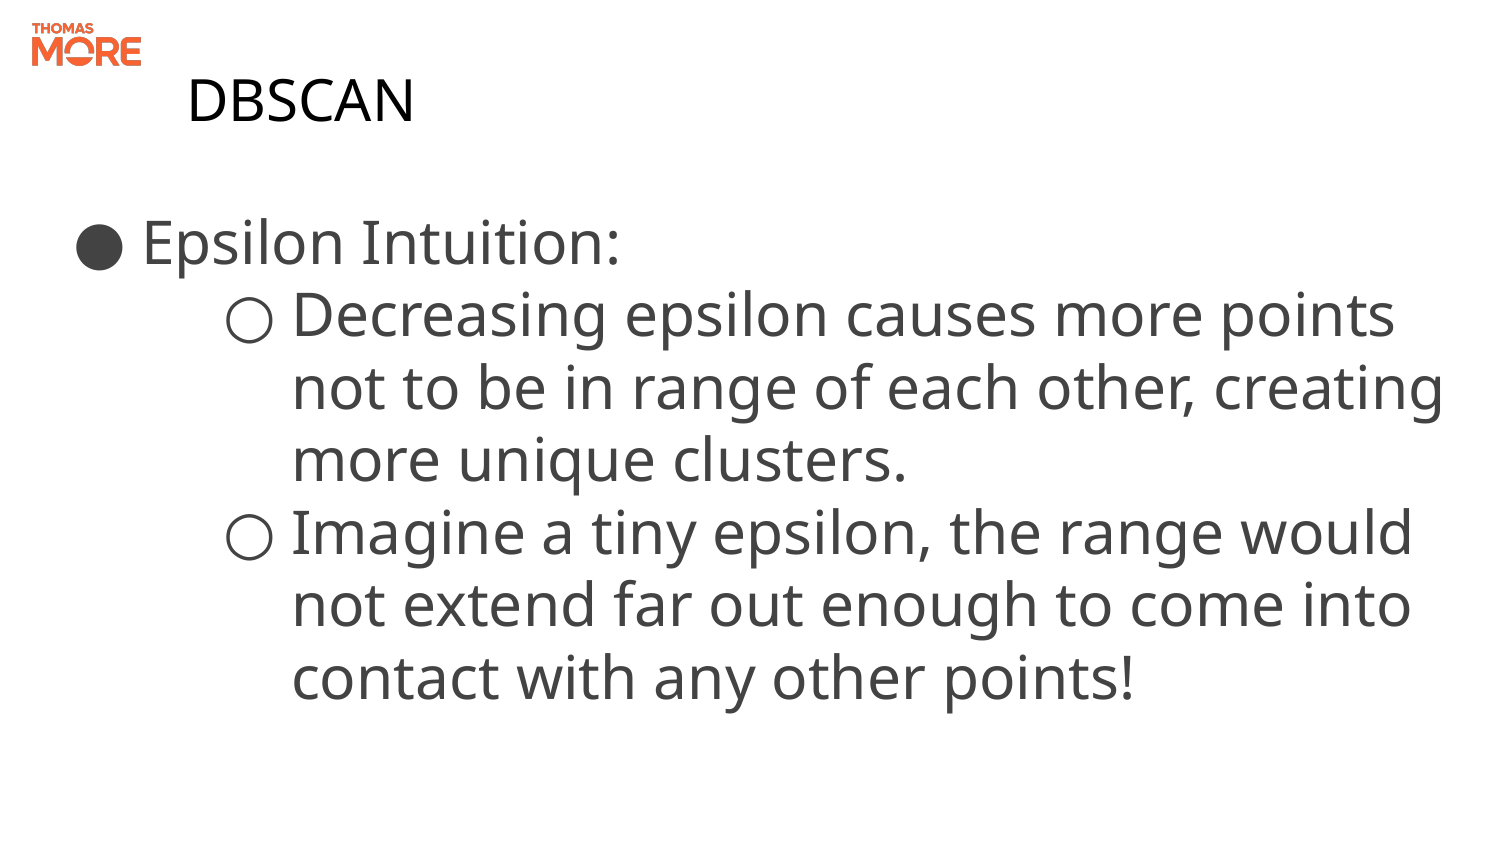

# DBSCAN
Epsilon Intuition:
Decreasing epsilon causes more points not to be in range of each other, creating more unique clusters.
Imagine a tiny epsilon, the range would not extend far out enough to come into contact with any other points!